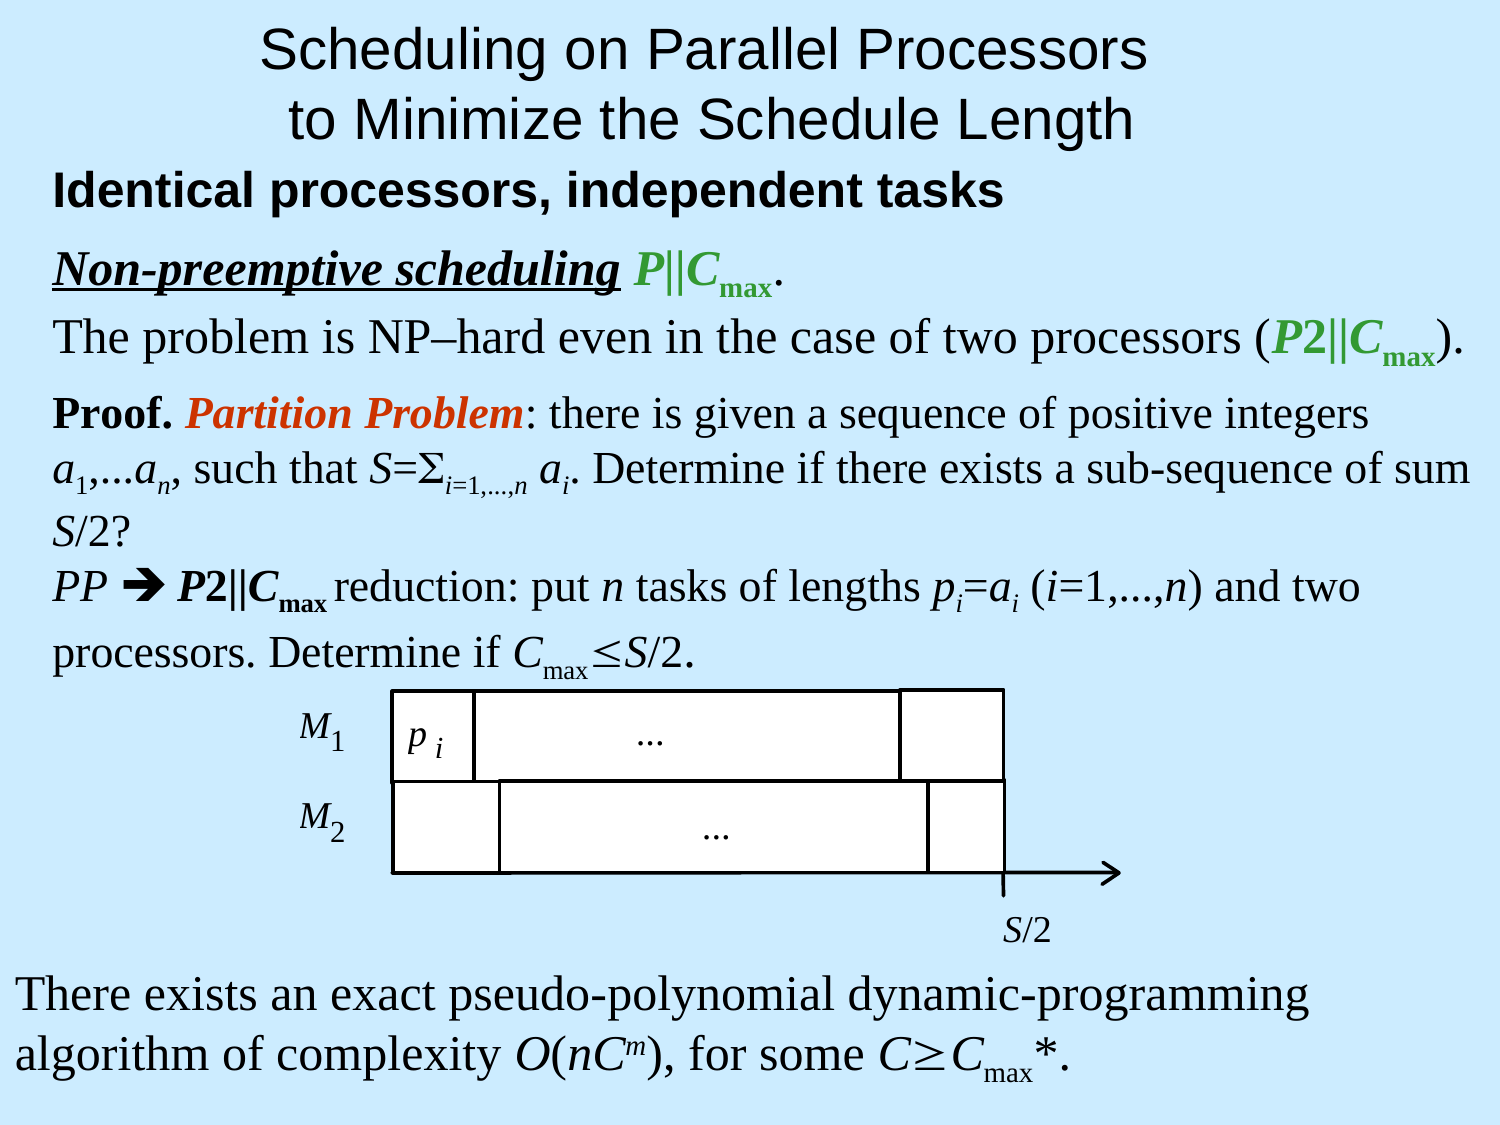

# Scheduling on Parallel Processors to Minimize the Schedule Length
Identical processors, independent tasks
Non-preemptive scheduling P||Cmax.
The problem is NP–hard even in the case of two processors (P2||Cmax).
Proof. Partition Problem: there is given a sequence of positive integers a1,...an, such that S=i=1,...,n ai. Determine if there exists a sub-sequence of sum S/2?
PP  P2||Cmax reduction: put n tasks of lengths pi=ai (i=1,...,n) and two processors. Determine if CmaxS/2.
There exists an exact pseudo-polynomial dynamic-programming algorithm of complexity O(nCm), for some CCmax*.